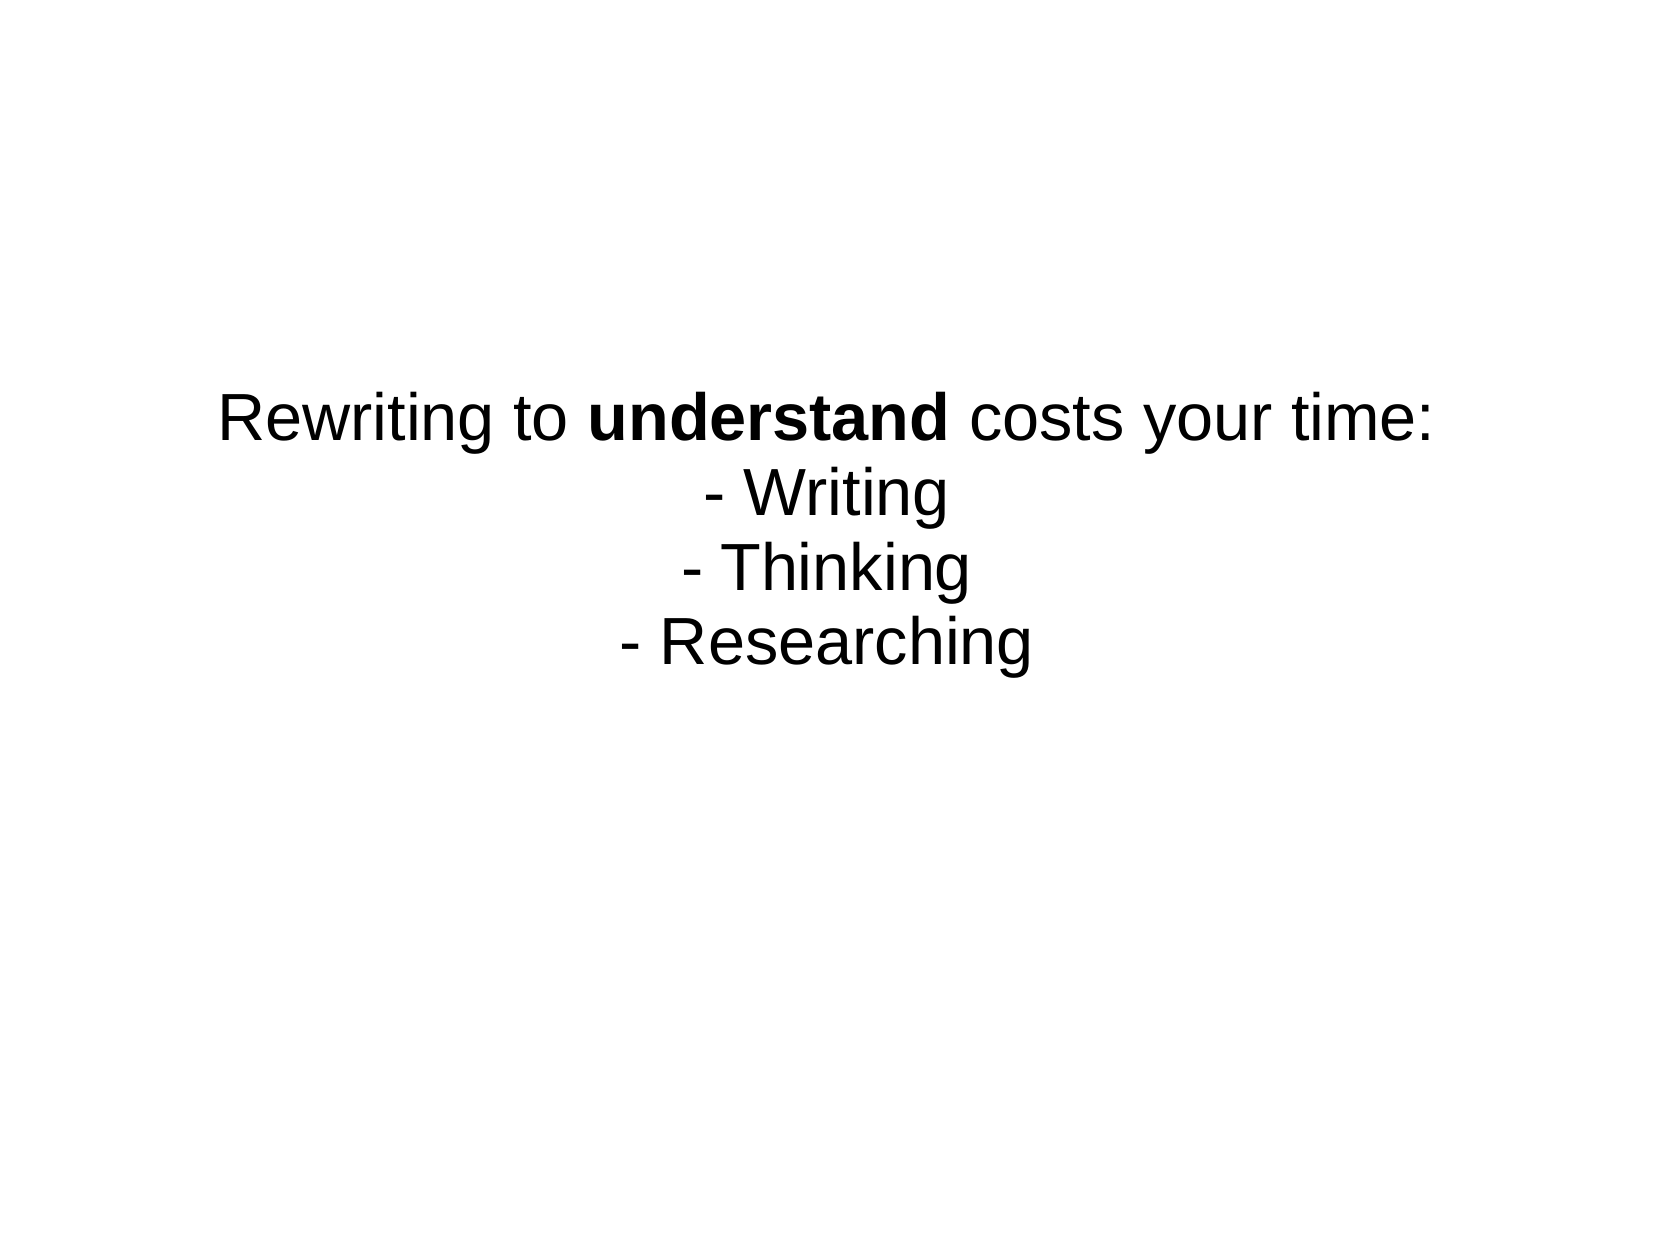

# Rewriting to understand costs your time:
- Writing
- Thinking
- Researching